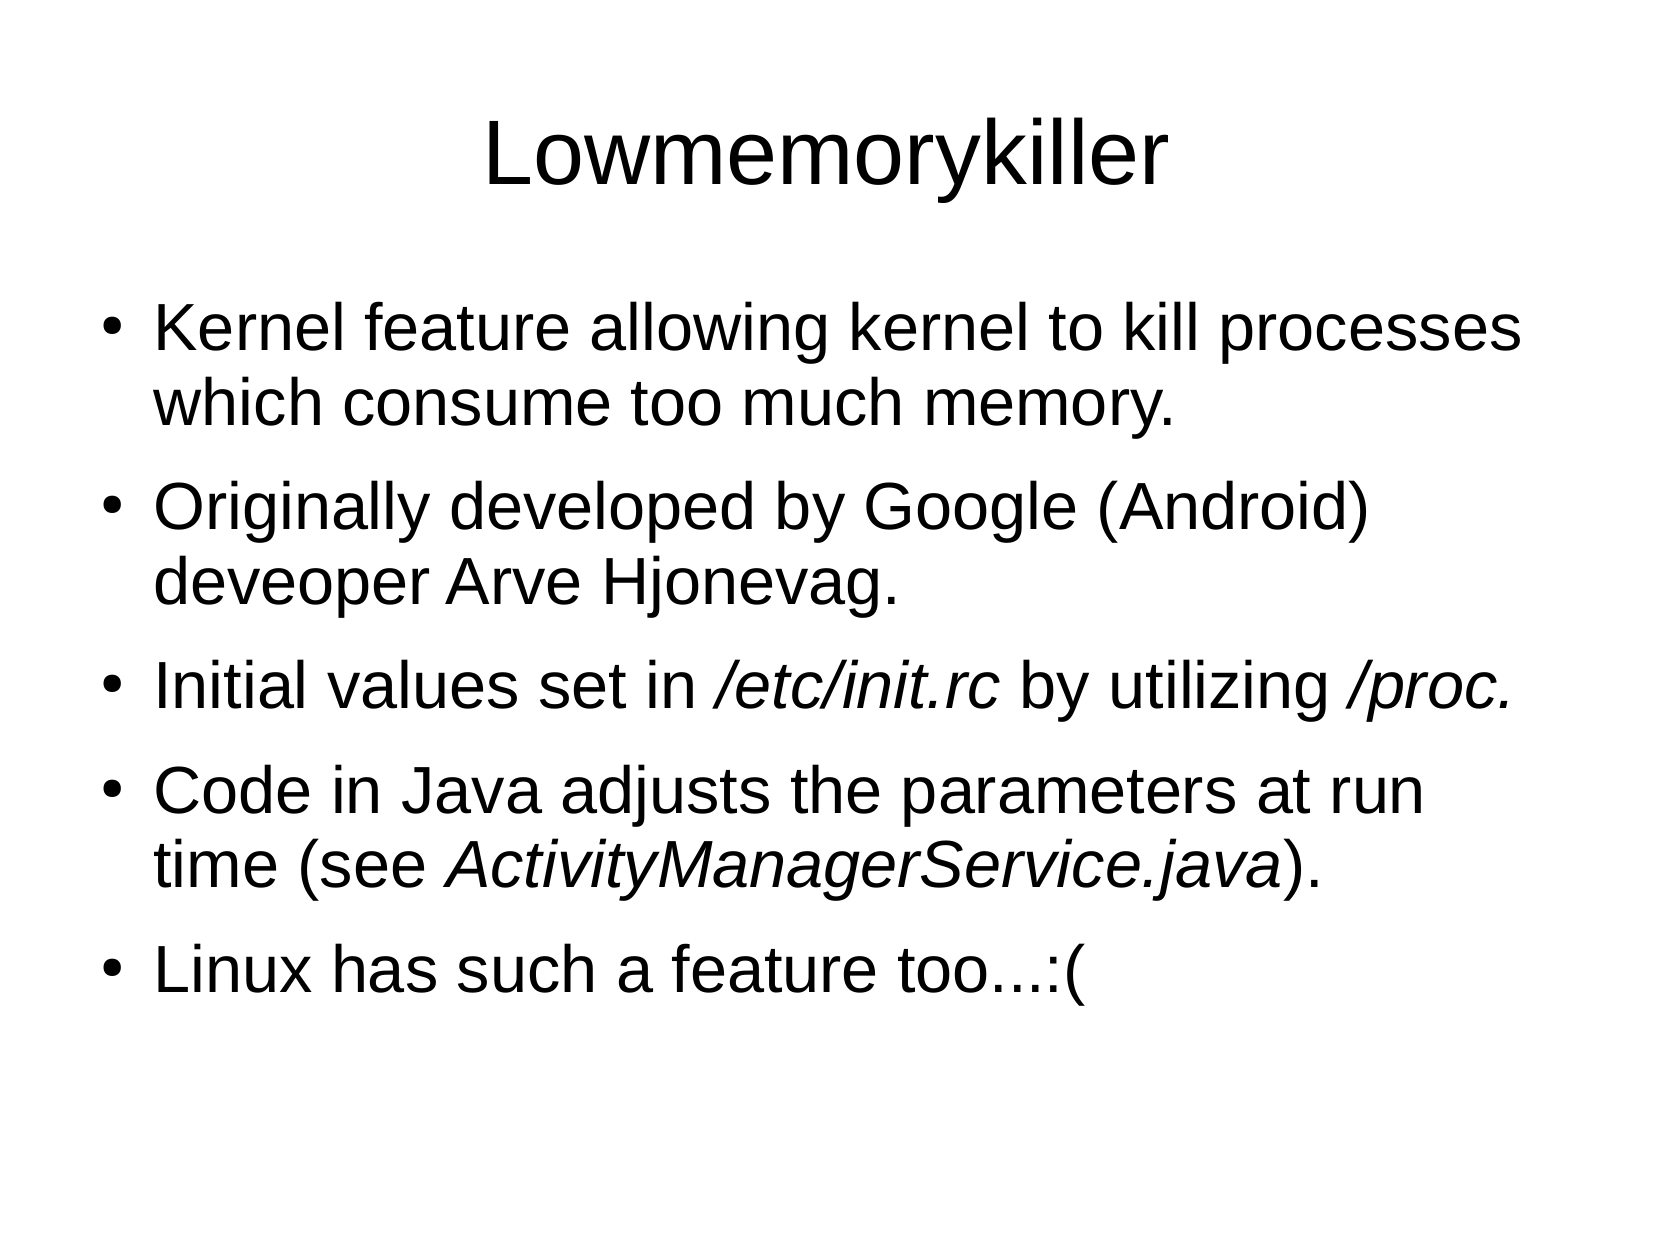

# Lowmemorykiller
Kernel feature allowing kernel to kill processes which consume too much memory.
Originally developed by Google (Android) deveoper Arve Hjonevag.
Initial values set in /etc/init.rc by utilizing /proc.
Code in Java adjusts the parameters at run time (see ActivityManagerService.java).
Linux has such a feature too...:(